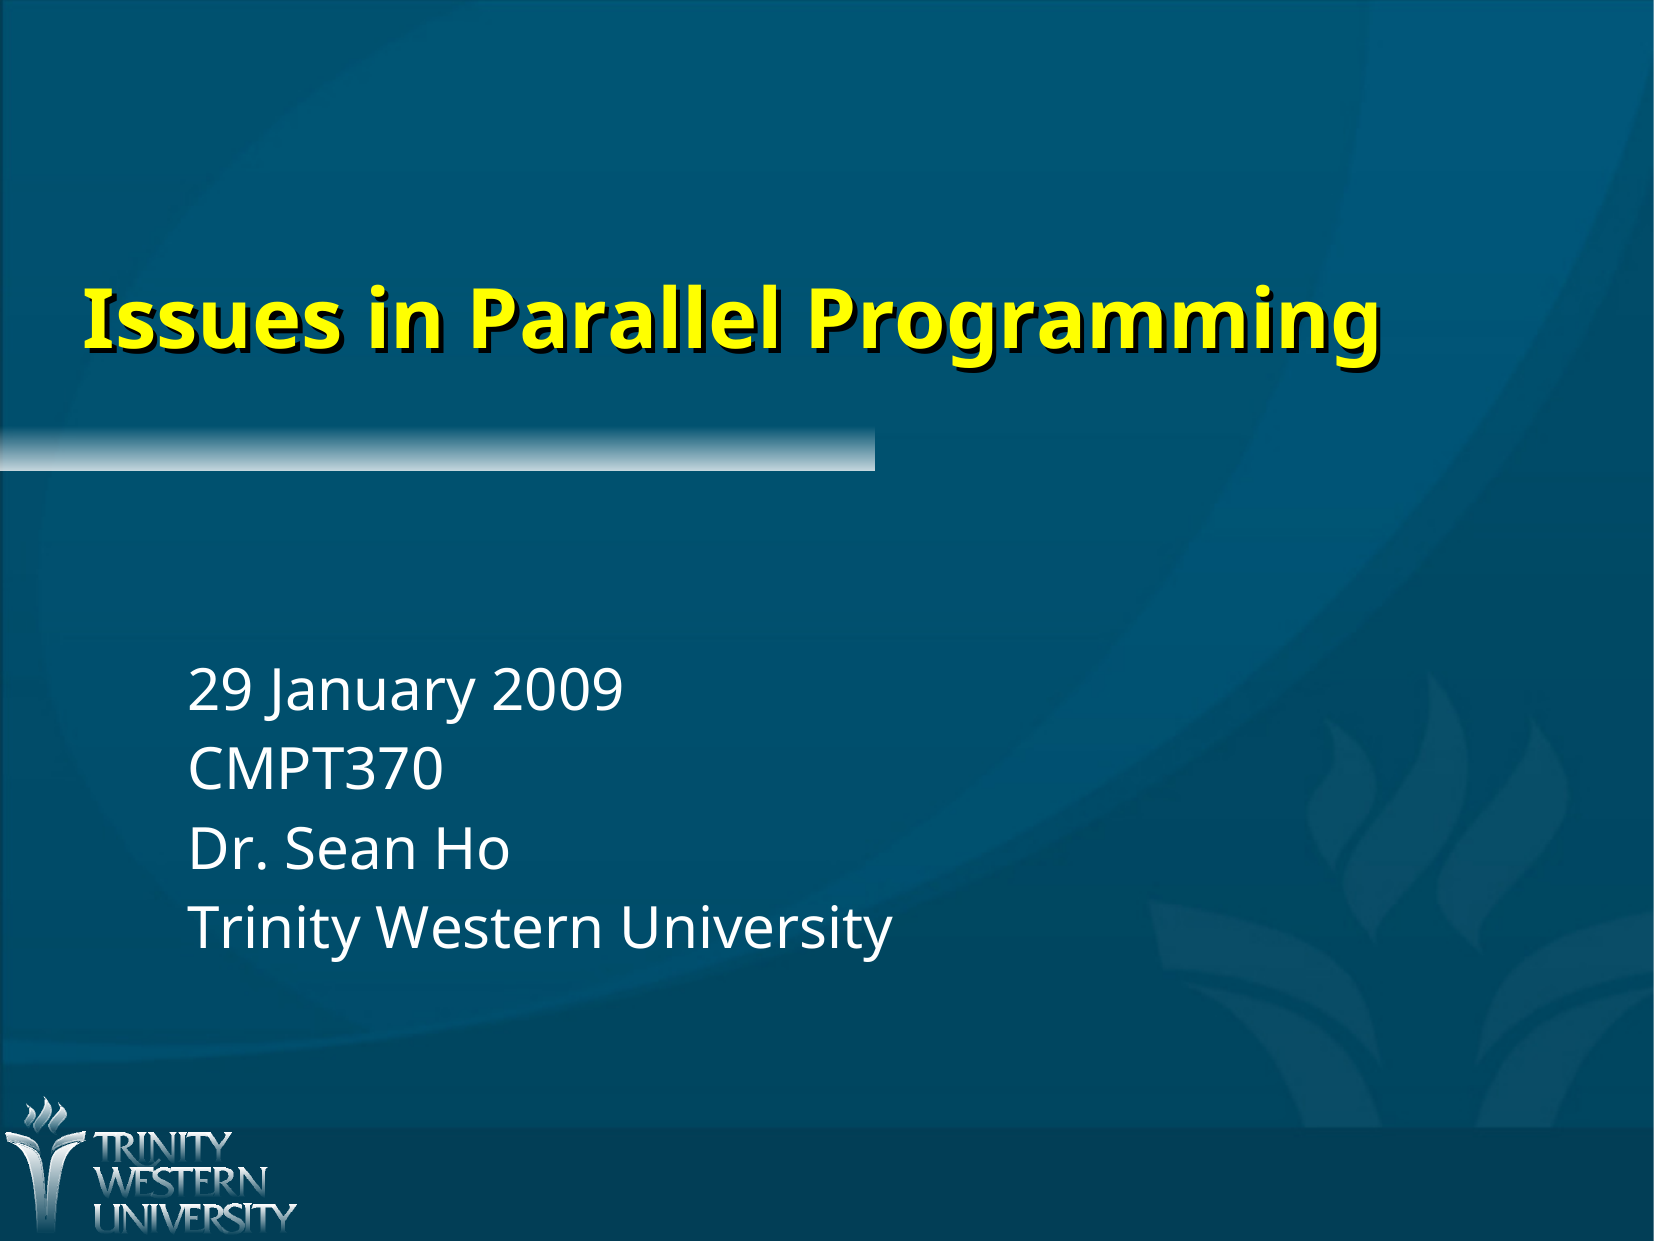

# Issues in Parallel Programming
29 January 2009
CMPT370
Dr. Sean Ho
Trinity Western University